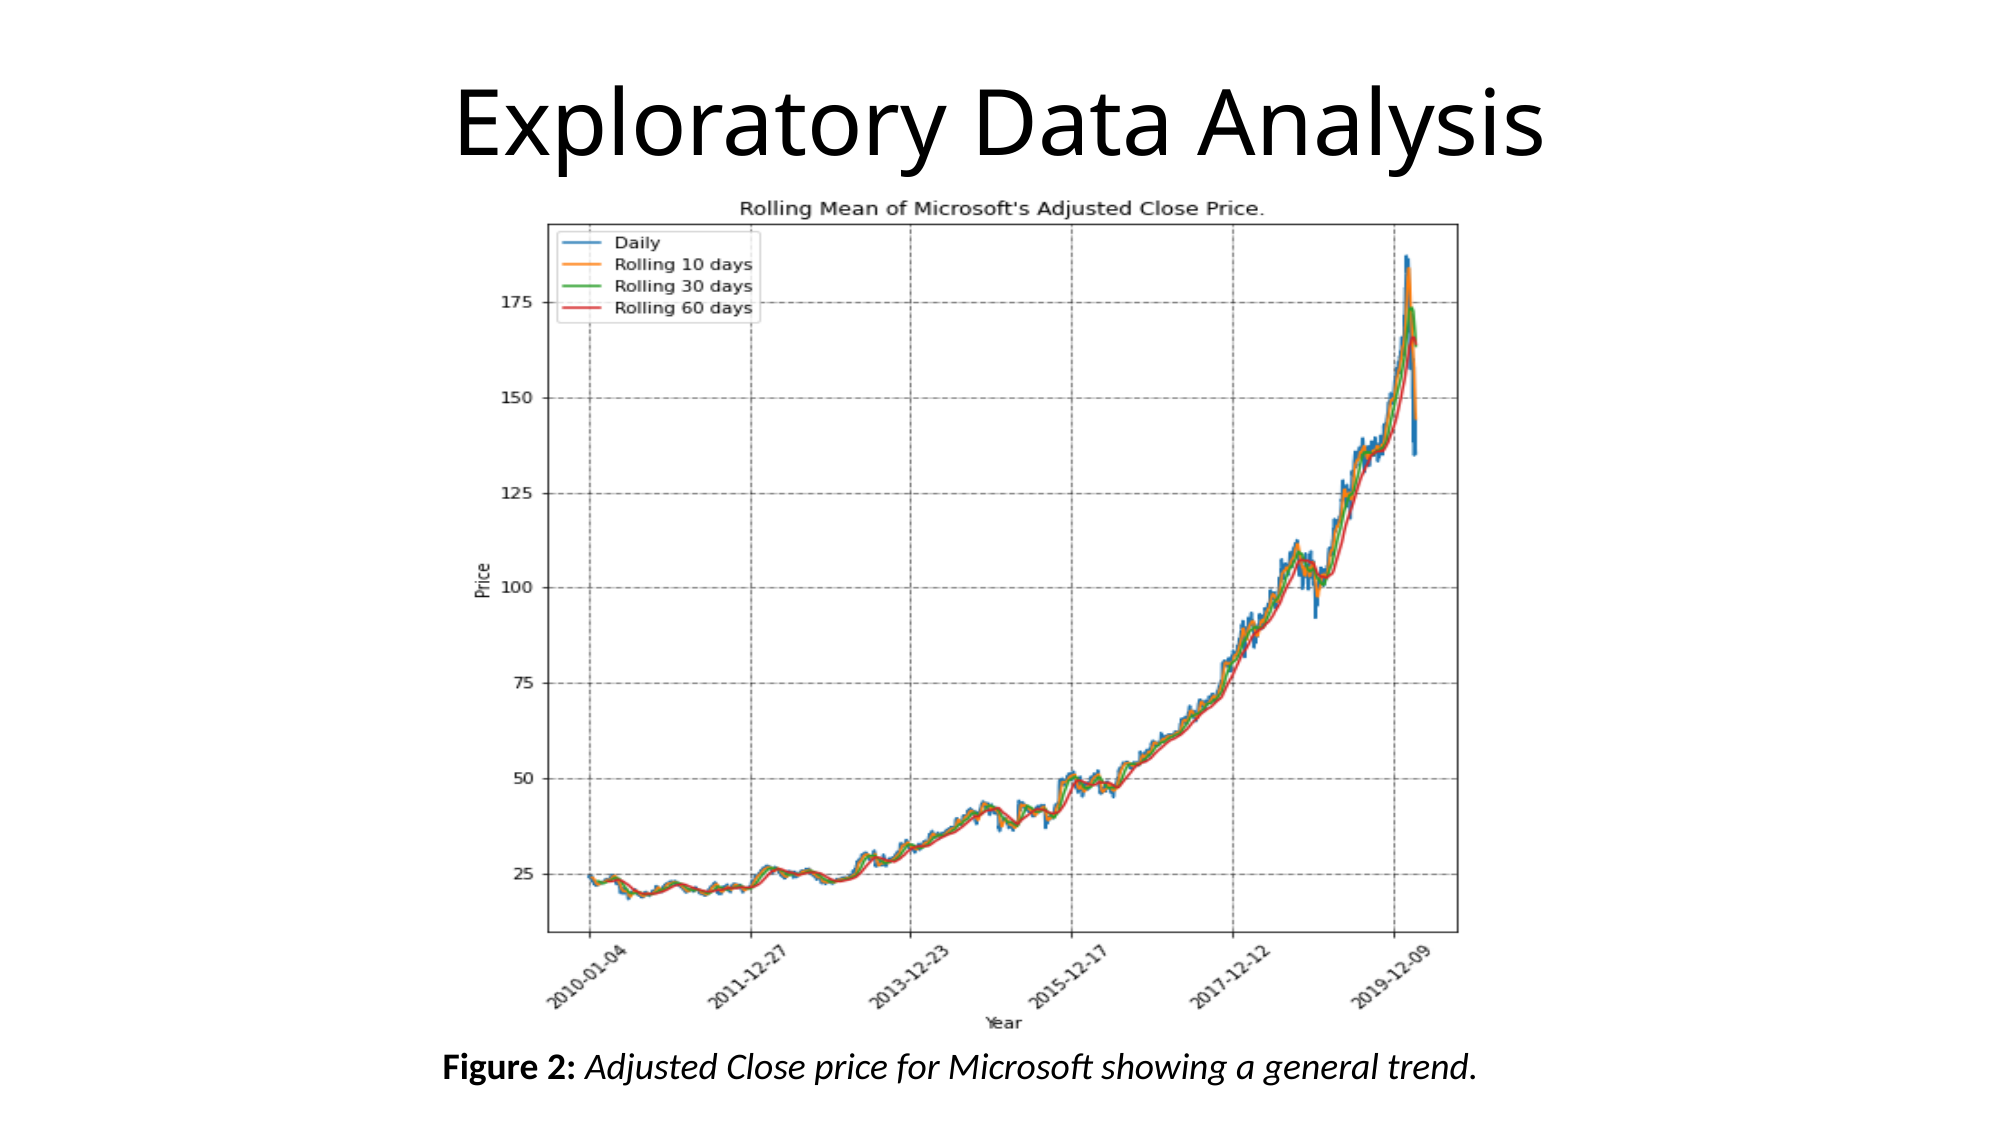

# Exploratory Data Analysis
Figure 2: Adjusted Close price for Microsoft showing a general trend.